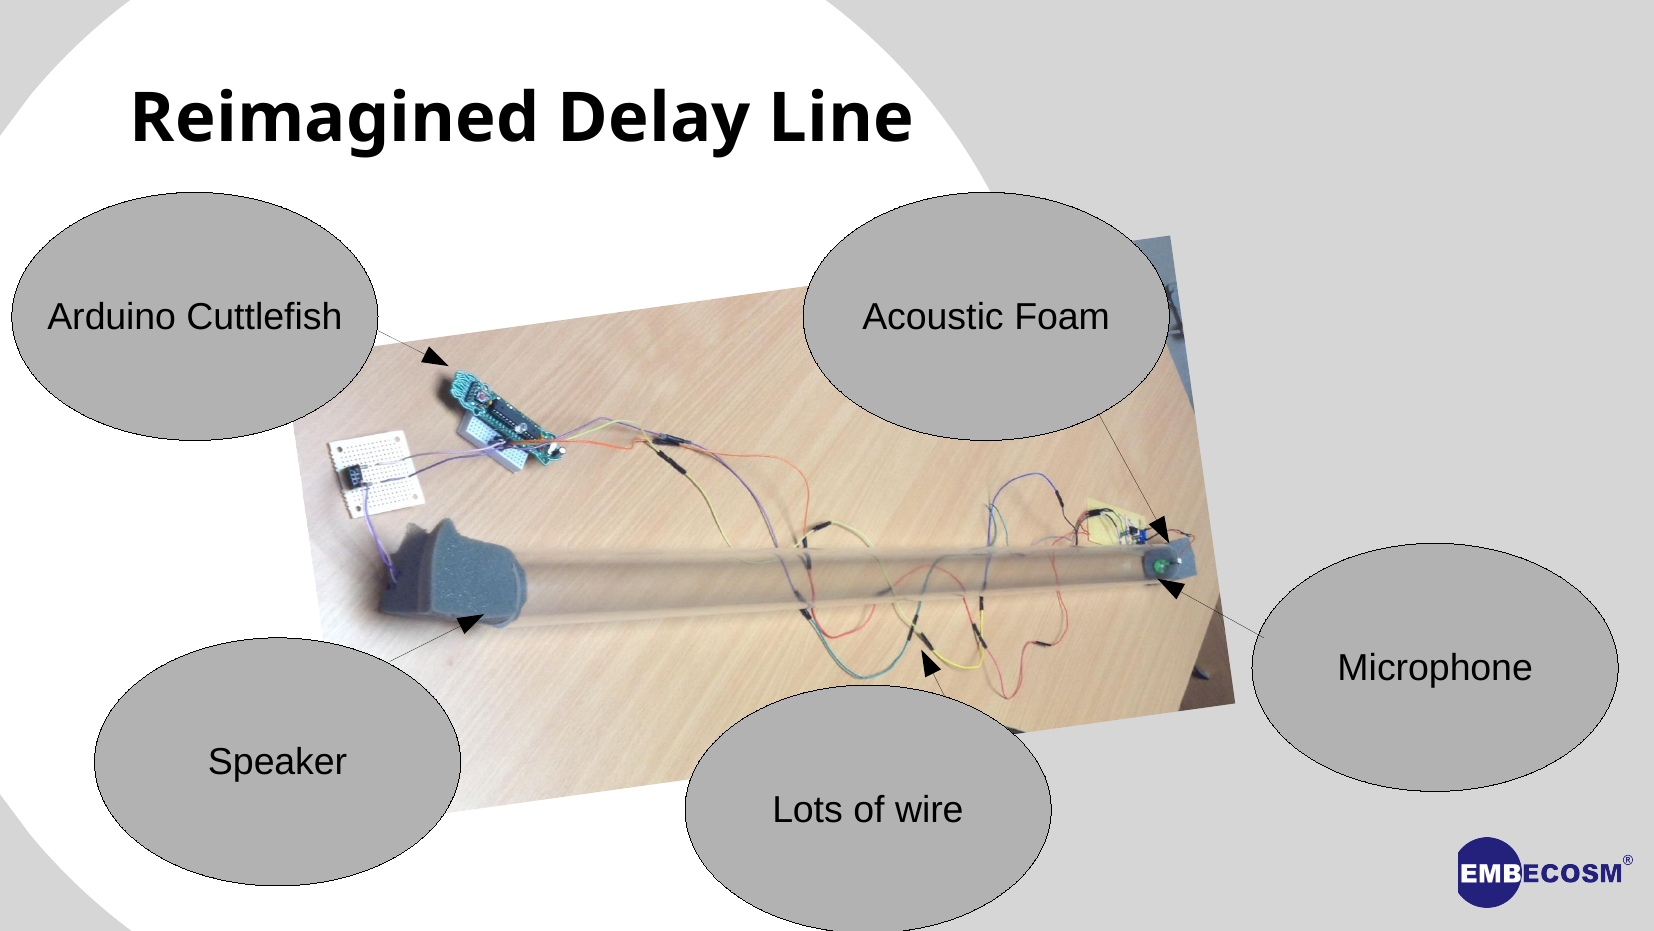

# Reimagined Delay Line
Arduino Cuttlefish
Acoustic Foam
Microphone
Speaker
Lots of wire